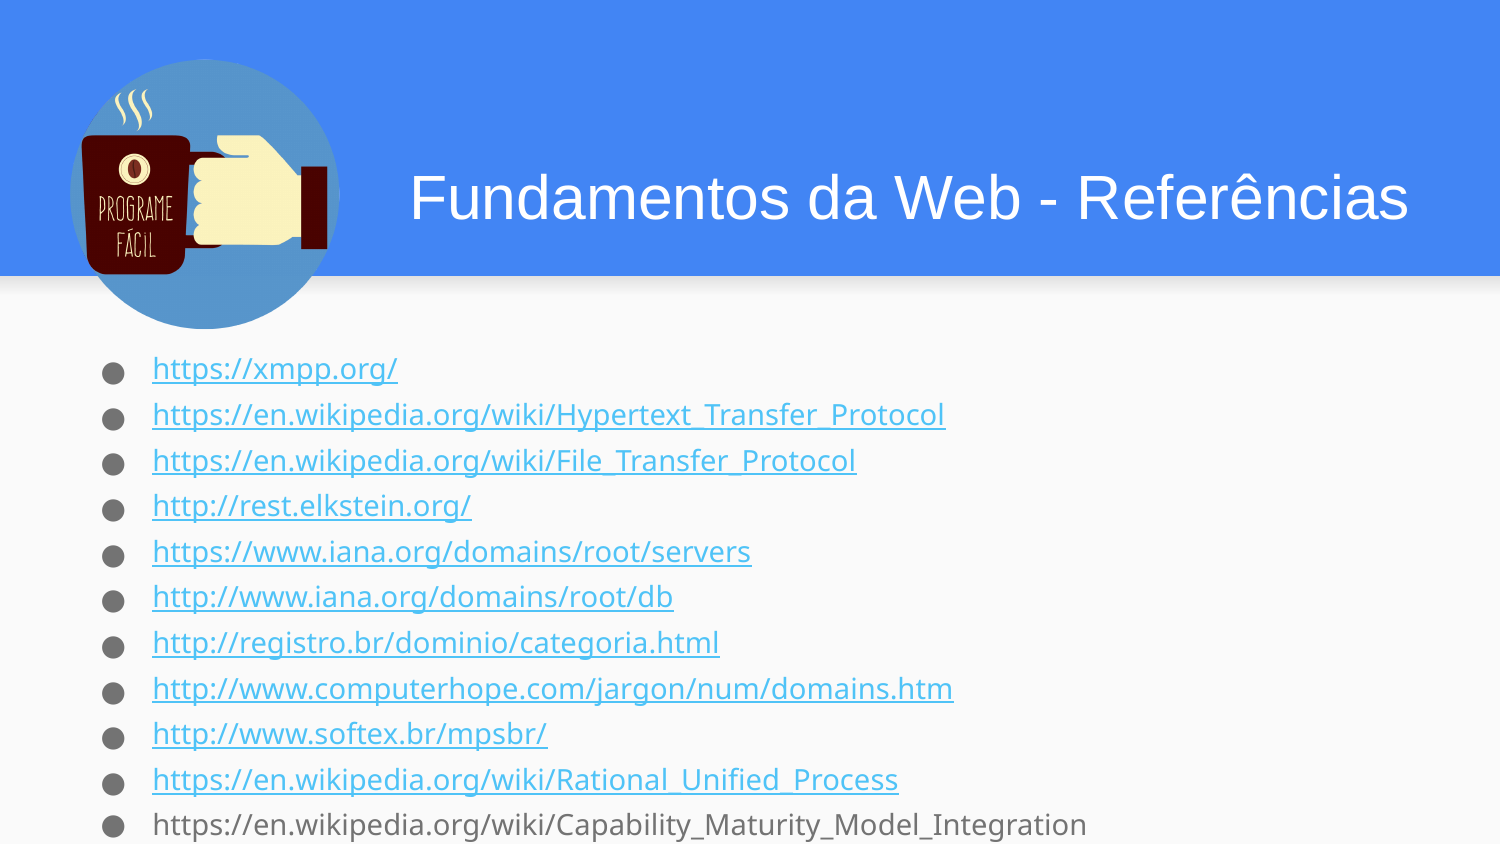

# Fundamentos da Web - Referências
https://xmpp.org/
https://en.wikipedia.org/wiki/Hypertext_Transfer_Protocol
https://en.wikipedia.org/wiki/File_Transfer_Protocol
http://rest.elkstein.org/
https://www.iana.org/domains/root/servers
http://www.iana.org/domains/root/db
http://registro.br/dominio/categoria.html
http://www.computerhope.com/jargon/num/domains.htm
http://www.softex.br/mpsbr/
https://en.wikipedia.org/wiki/Rational_Unified_Process
https://en.wikipedia.org/wiki/Capability_Maturity_Model_Integration